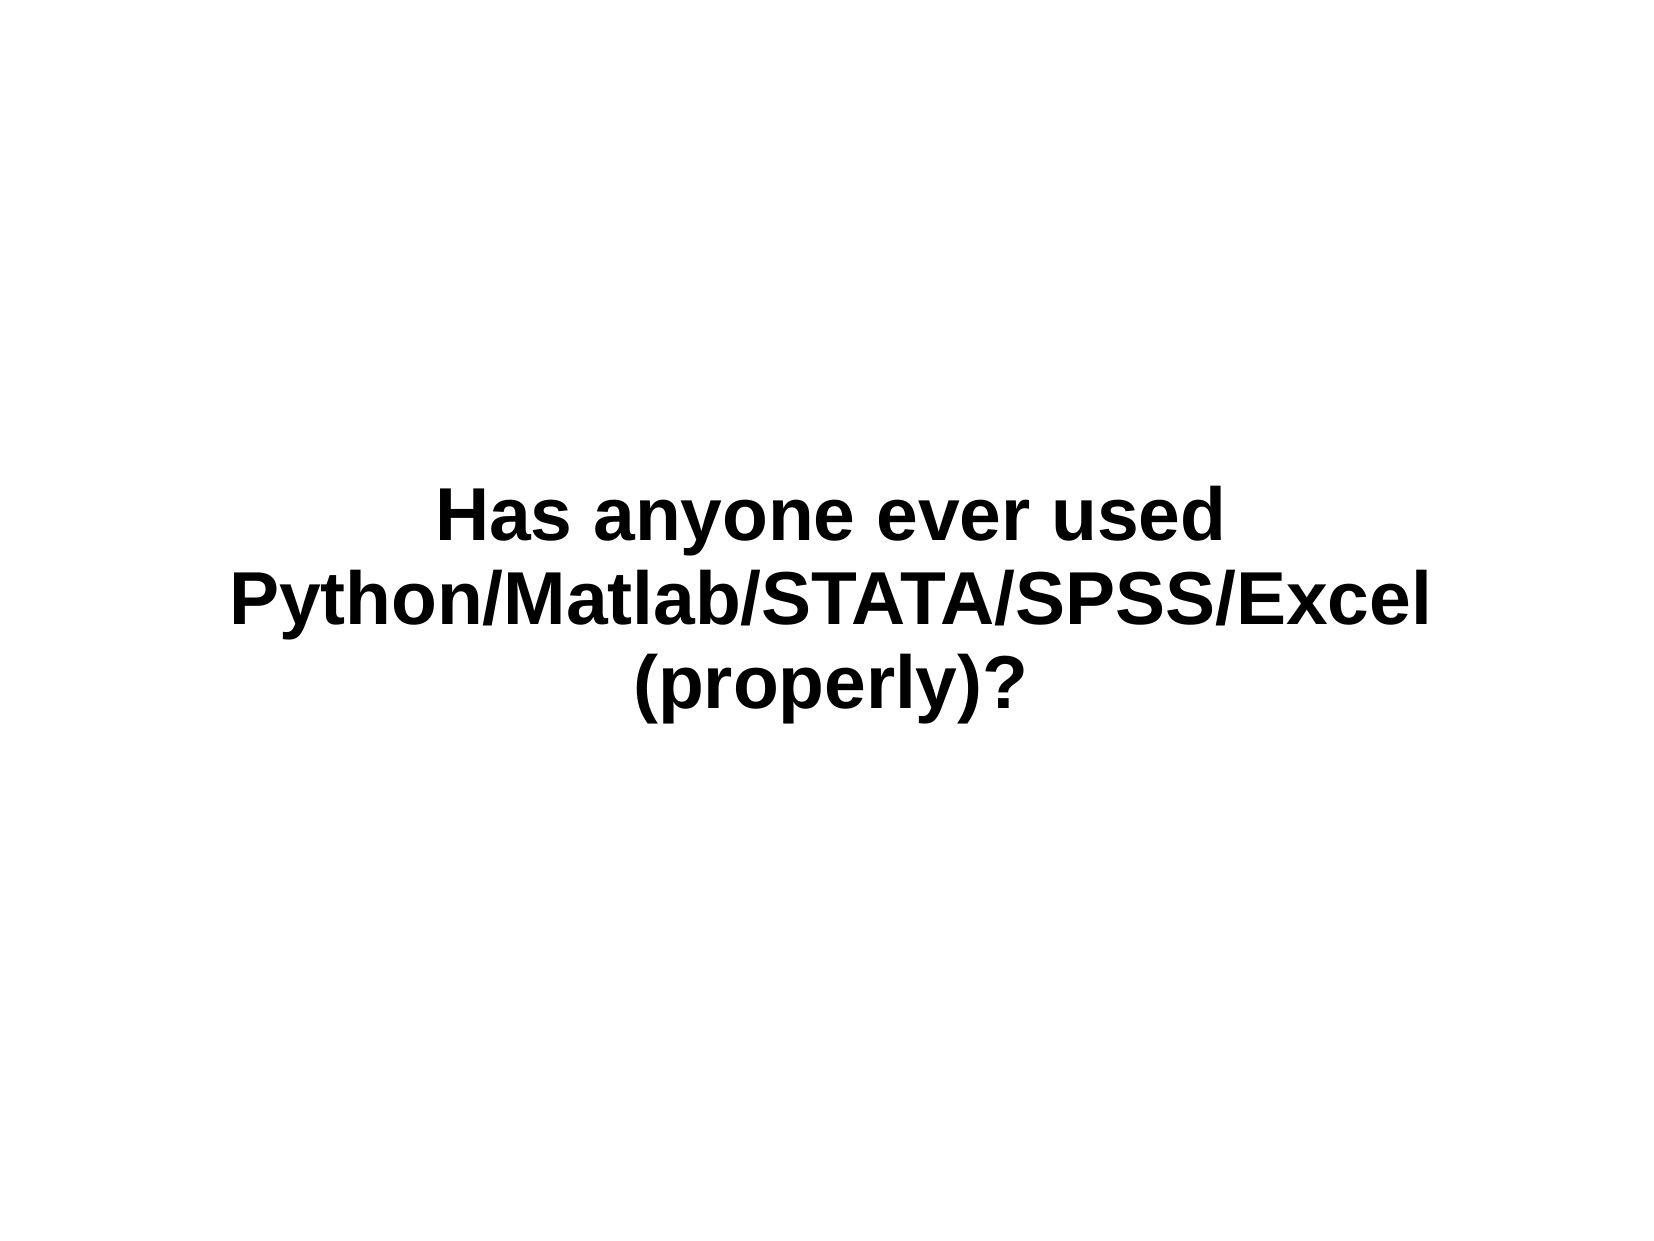

# Has anyone ever used Python/Matlab/STATA/SPSS/Excel (properly)?